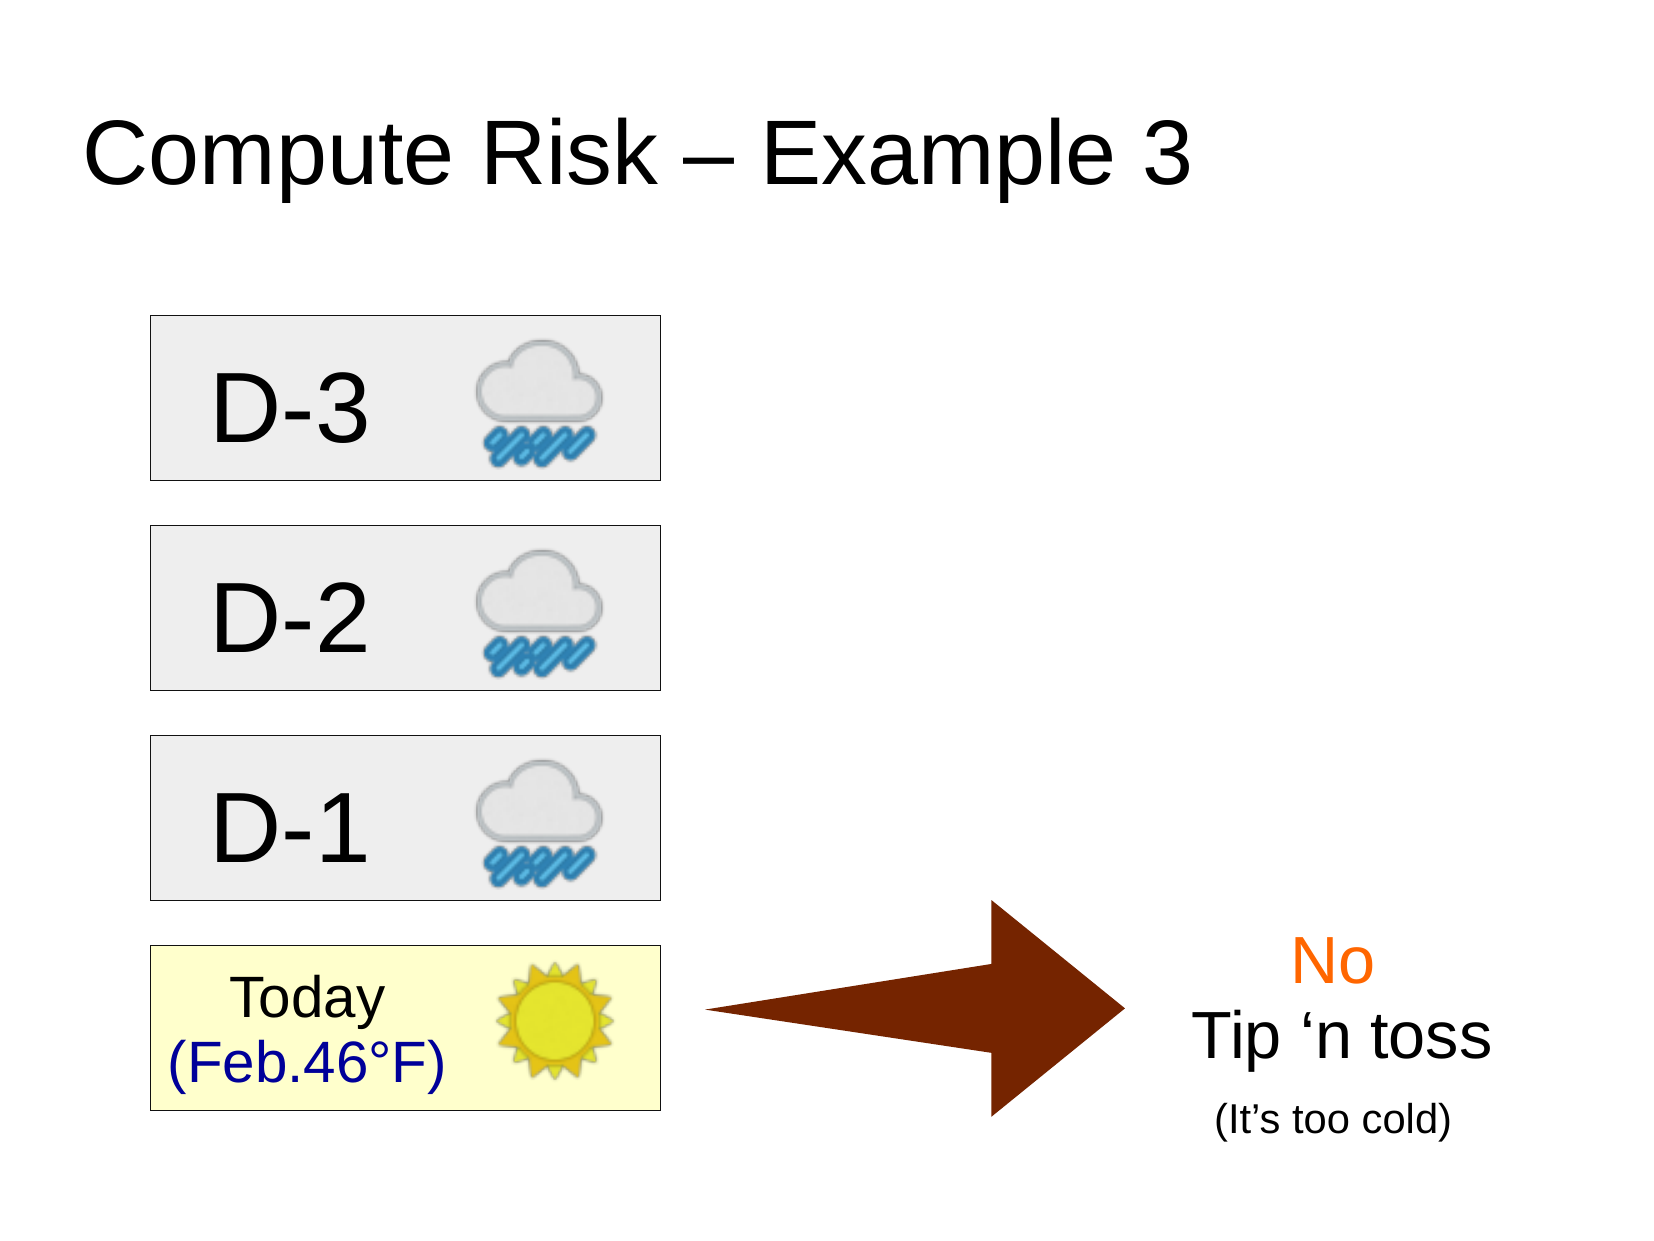

# Compute Risk – Example 3
D-3
D-2
D-1
No
Tip ‘n toss
(It’s too cold)
Today
(Feb.46°F)